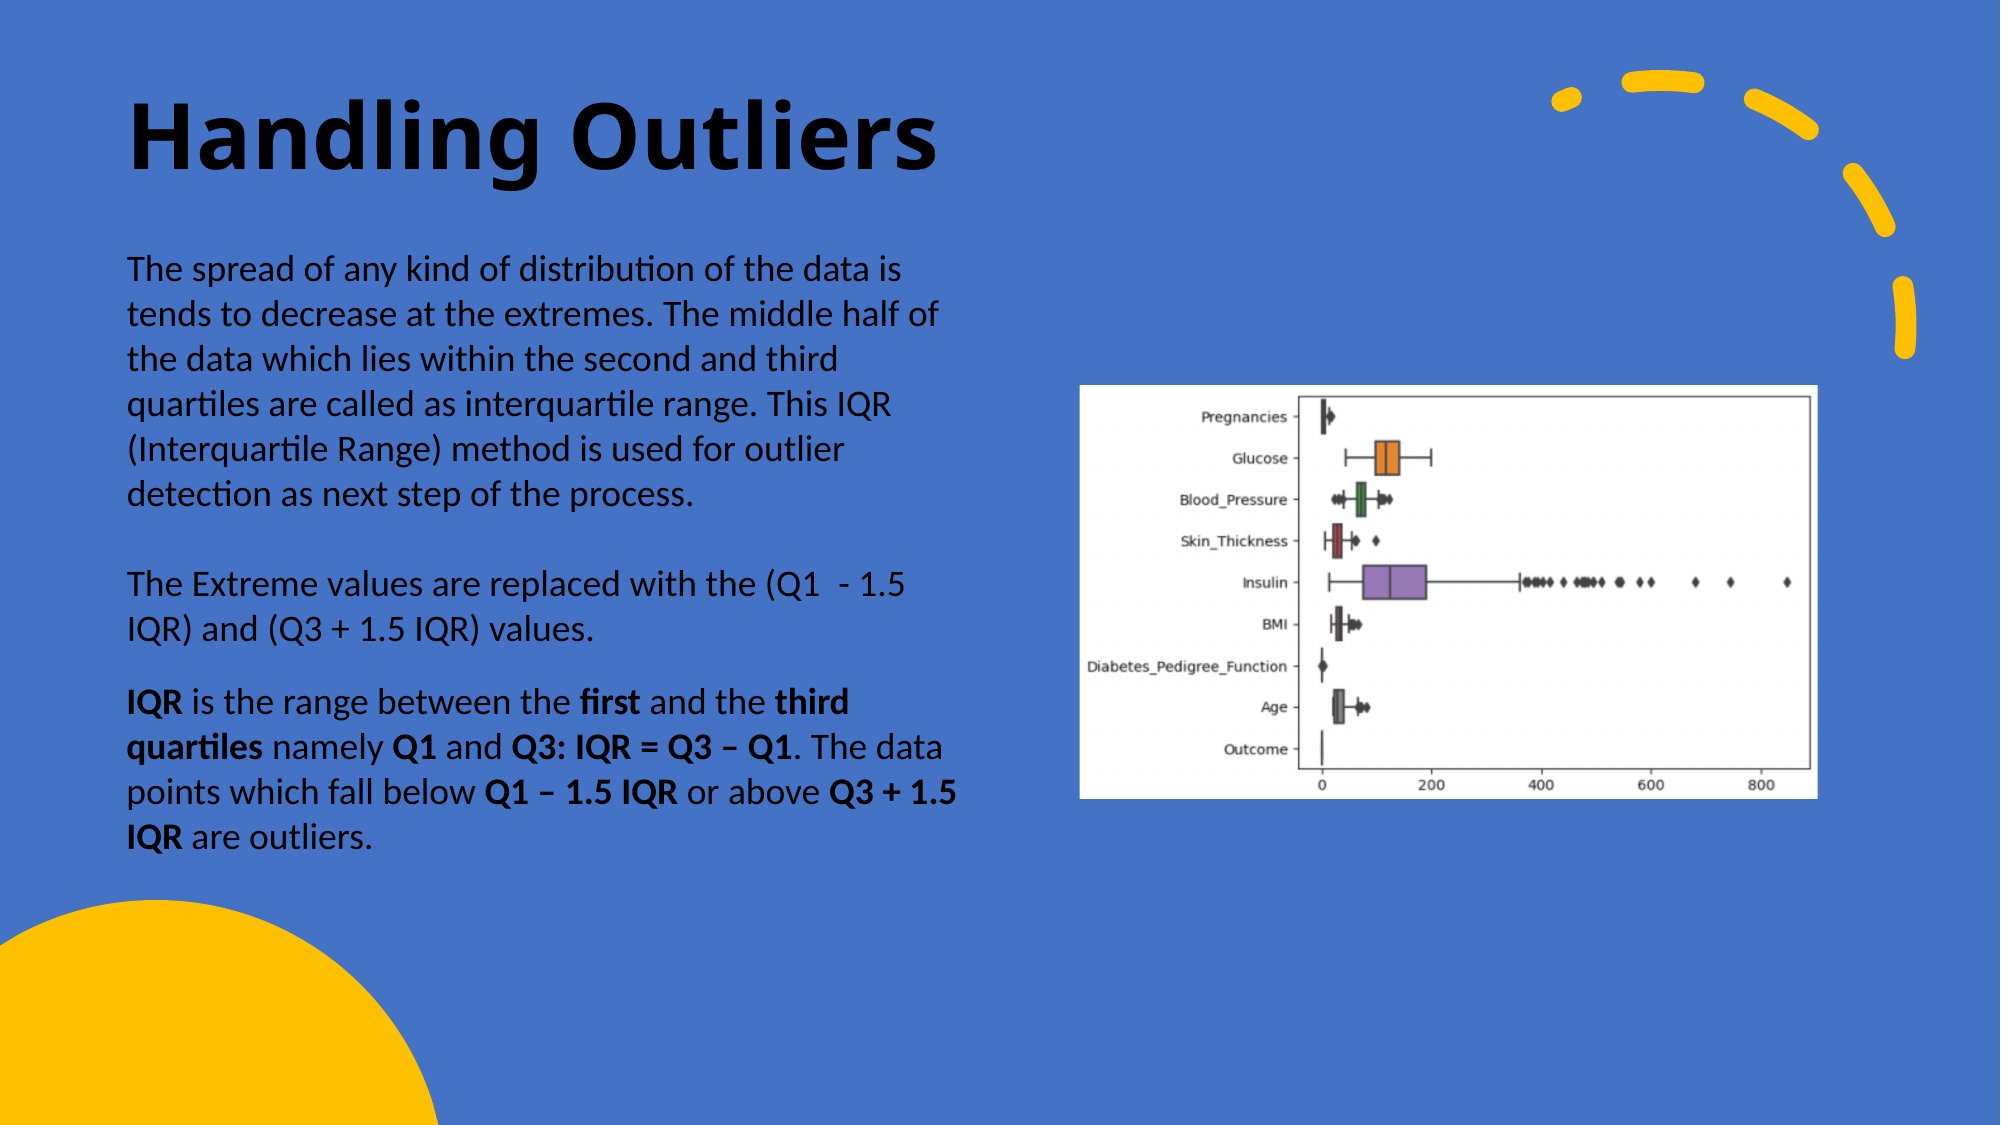

# Handling Outliers
The spread of any kind of distribution of the data is tends to decrease at the extremes. The middle half of the data which lies within the second and third quartiles are called as interquartile range. This IQR (Interquartile Range) method is used for outlier detection as next step of the process.
The Extreme values are replaced with the (Q1  - 1.5 IQR) and (Q3 + 1.5 IQR) values.
IQR is the range between the first and the third quartiles namely Q1 and Q3: IQR = Q3 – Q1. The data points which fall below Q1 – 1.5 IQR or above Q3 + 1.5 IQR are outliers.